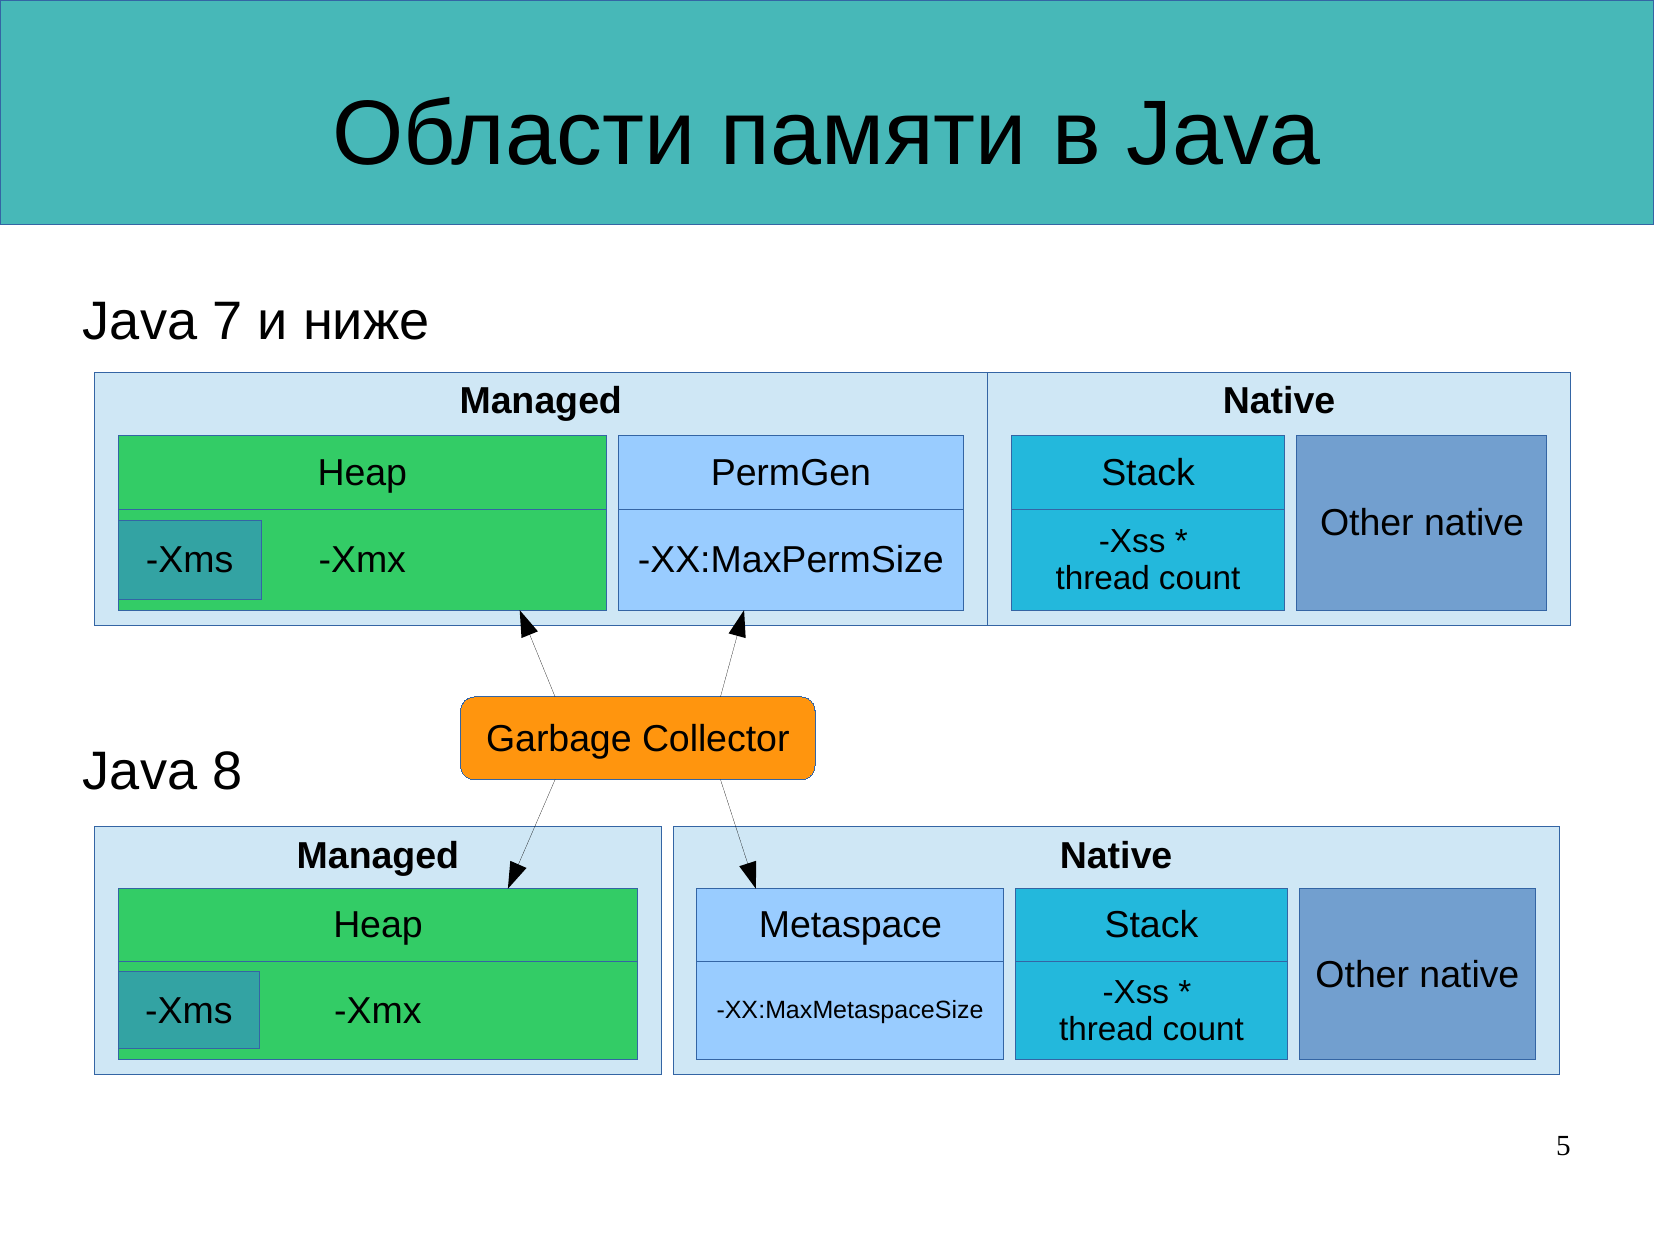

# Области памяти в Java
Java 7 и ниже
Java 8
Managed
Native
Heap
PermGen
Stack
Other native
-Xmx
-XX:MaxPermSize
-Xss *
thread count
-Xms
Garbage Collector
Managed
Native
Heap
Metaspace
Stack
Other native
-Xmx
-XX:MaxMetaspaceSize
-Xss *
thread count
-Xms
5